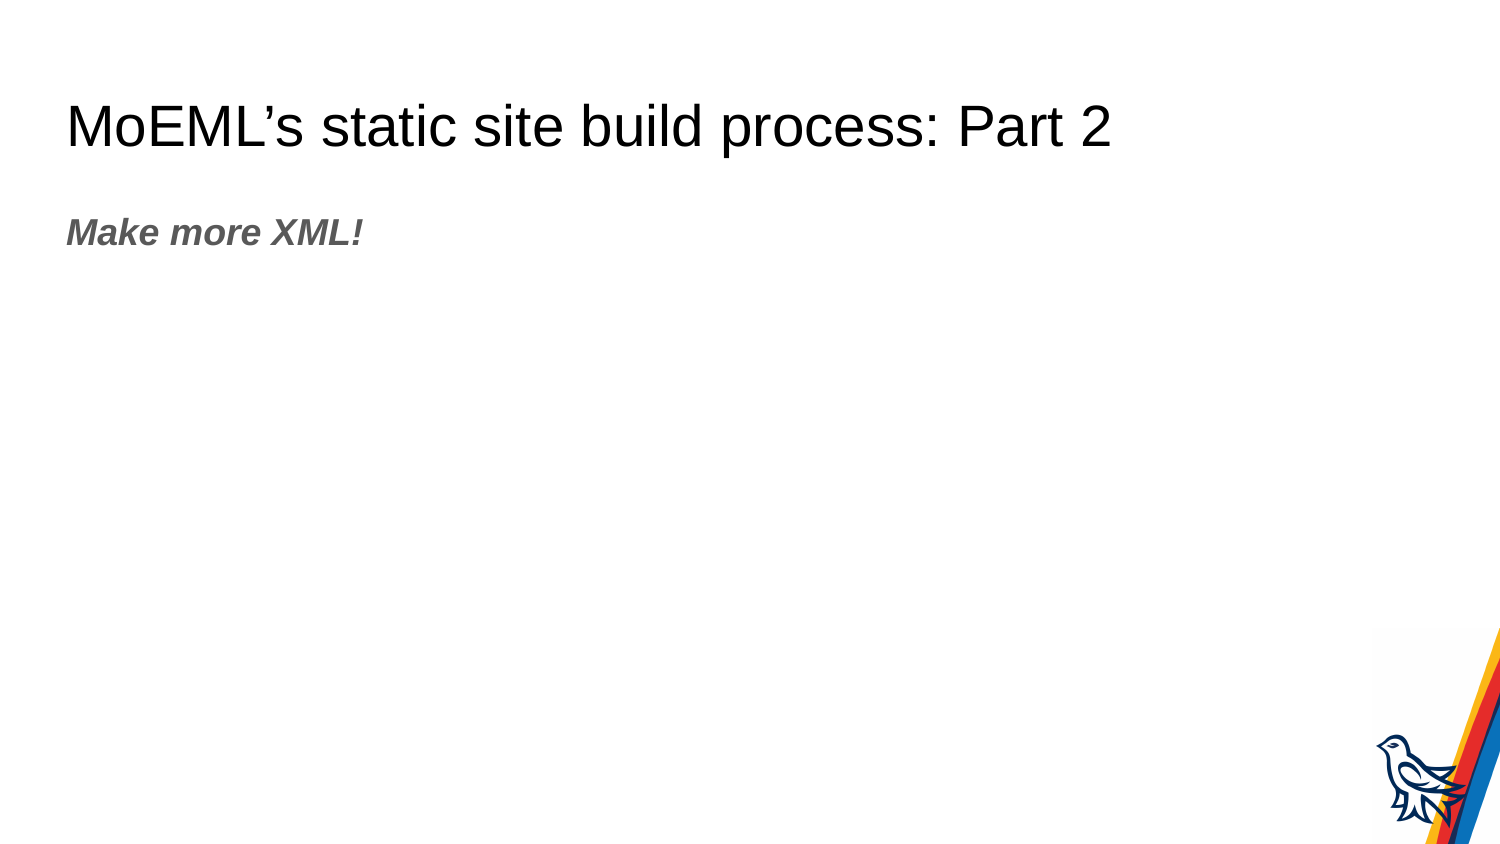

# MoEML’s static site build process: Part 2
Make more XML!